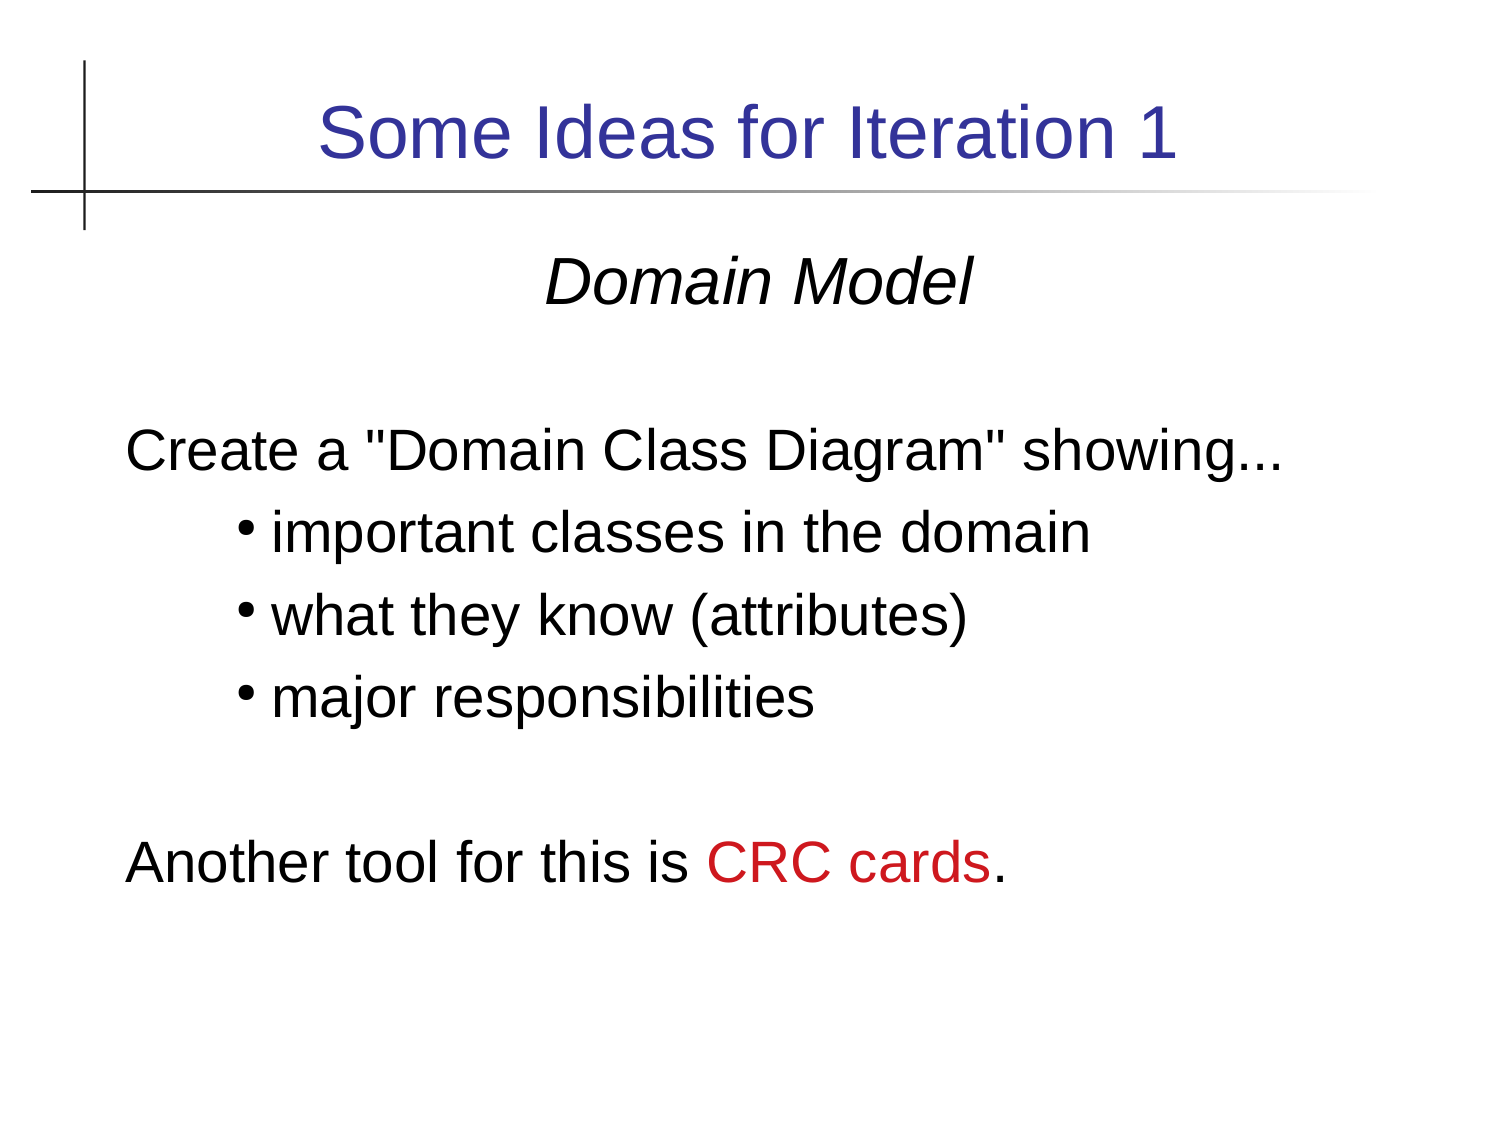

# Some Ideas for Iteration 1
Domain Model
Create a "Domain Class Diagram" showing...
important classes in the domain
what they know (attributes)
major responsibilities
Another tool for this is CRC cards.